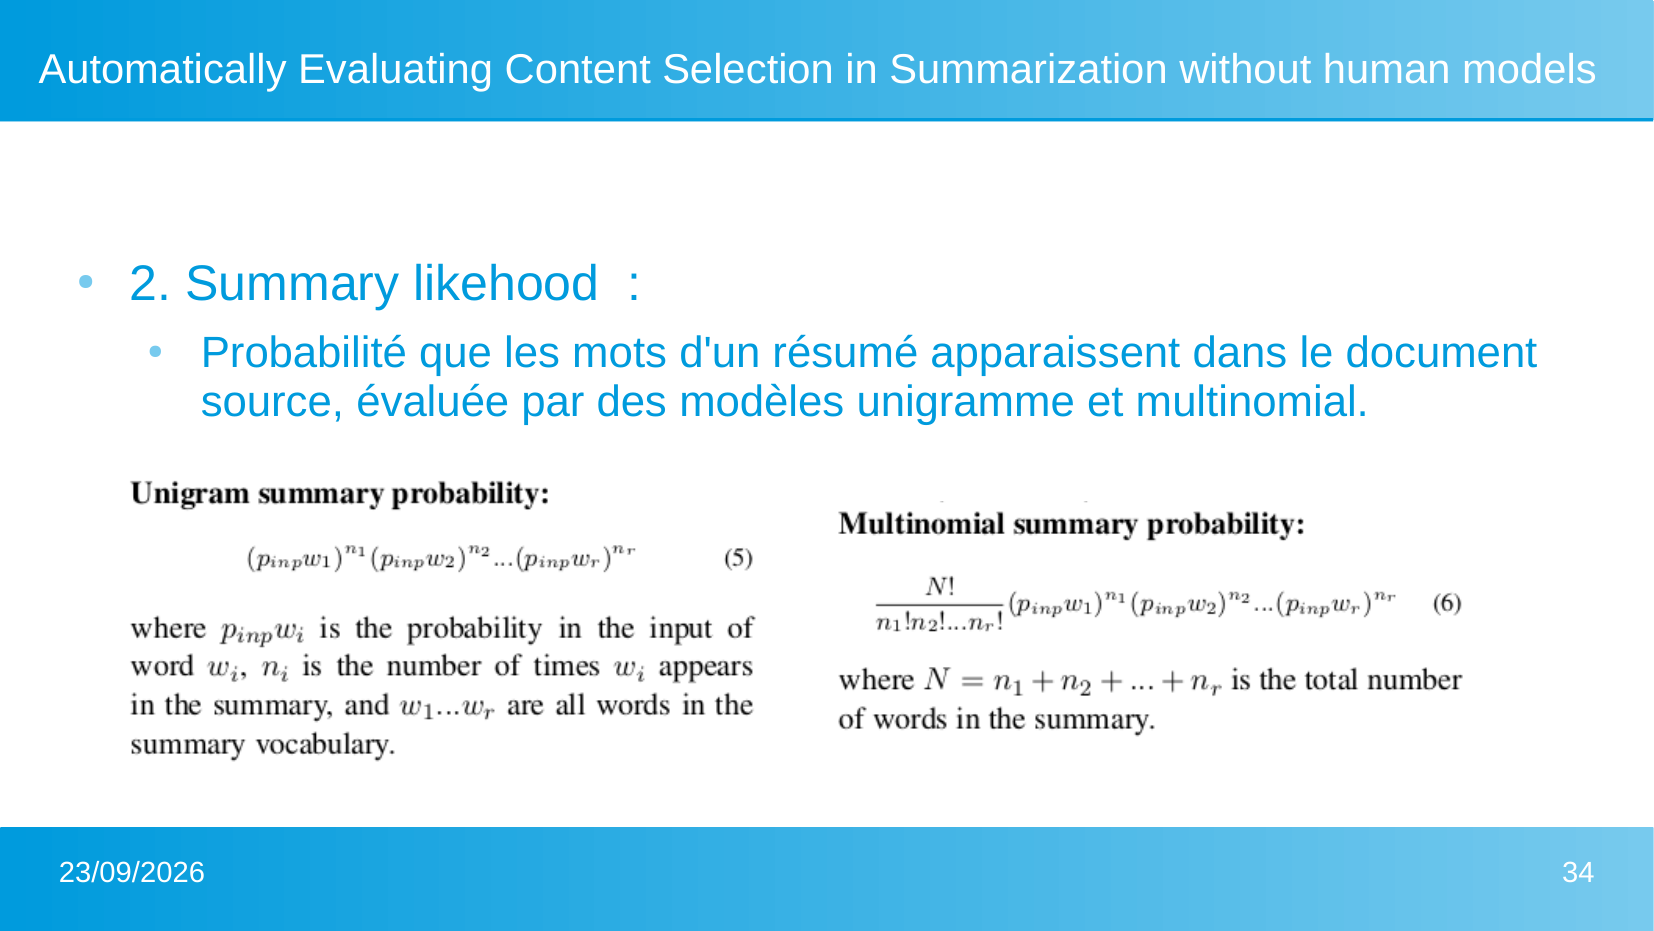

# Automatically Evaluating Content Selection in Summarization without human models
2. Summary likehood  :
Probabilité que les mots d'un résumé apparaissent dans le document source, évaluée par des modèles unigramme et multinomial.
34